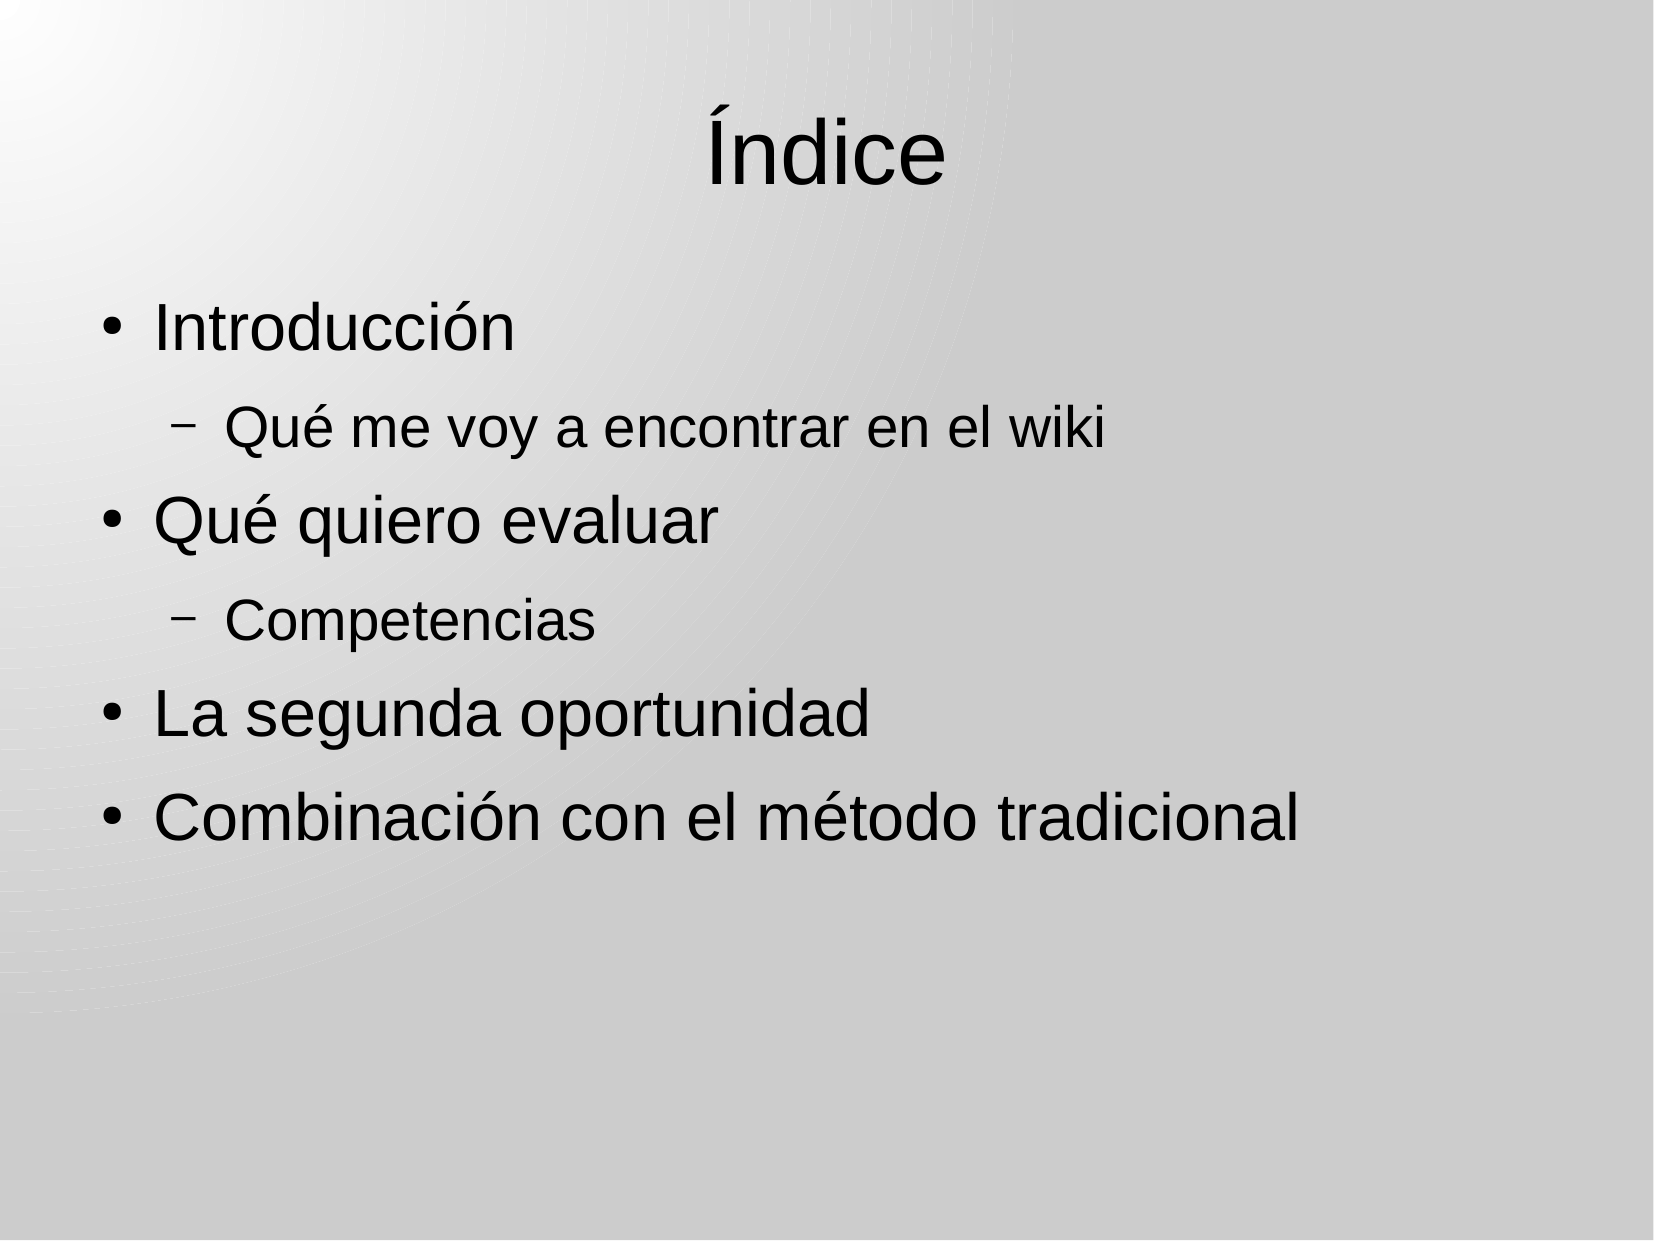

# Índice
Introducción
Qué me voy a encontrar en el wiki
Qué quiero evaluar
Competencias
La segunda oportunidad
Combinación con el método tradicional